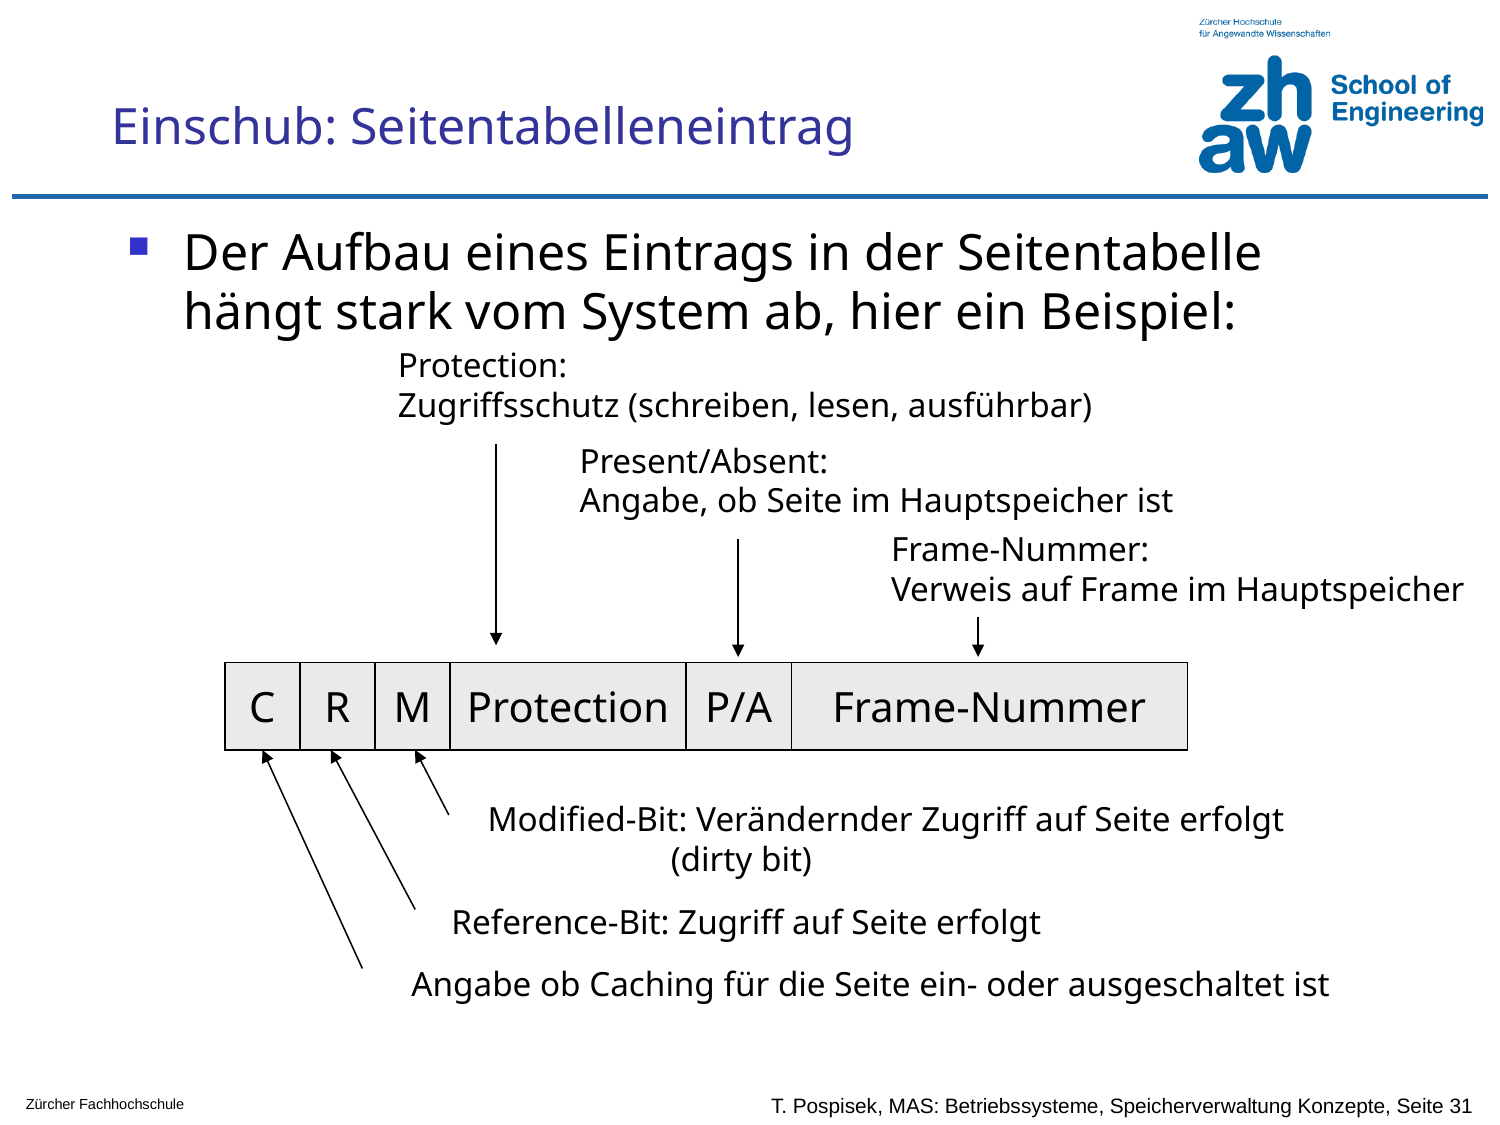

# Einschub: Seitentabelleneintrag
Der Aufbau eines Eintrags in der Seitentabelle hängt stark vom System ab, hier ein Beispiel:
Protection:
Zugriffsschutz (schreiben, lesen, ausführbar)
Present/Absent:
Angabe, ob Seite im Hauptspeicher ist
Frame-Nummer:
Verweis auf Frame im Hauptspeicher
C
R
M
Protection
P/A
Frame-Nummer
Modified-Bit: Verändernder Zugriff auf Seite erfolgt
 (dirty bit)
Reference-Bit: Zugriff auf Seite erfolgt
Angabe ob Caching für die Seite ein- oder ausgeschaltet ist